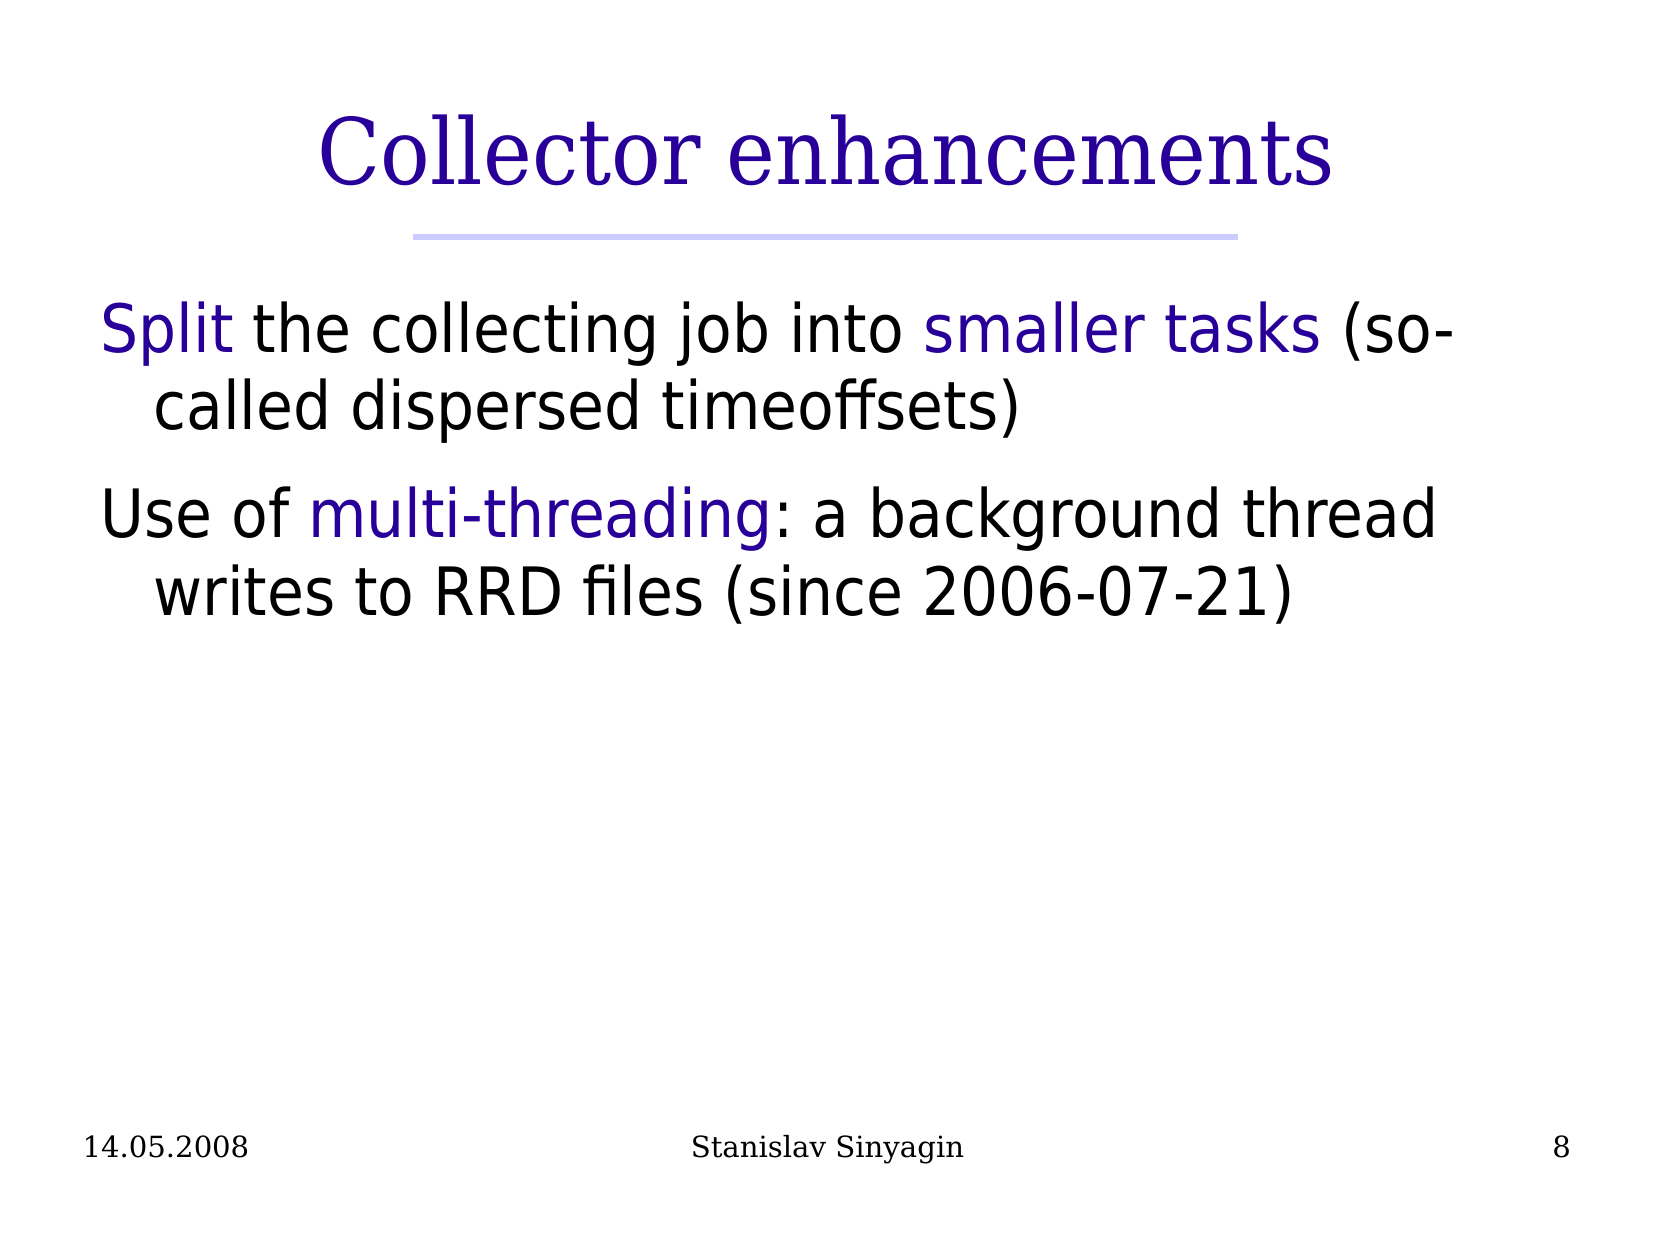

# Collector enhancements
Split the collecting job into smaller tasks (so-called dispersed timeoffsets)
Use of multi-threading: a background thread writes to RRD files (since 2006-07-21)
14.05.2008
Stanislav Sinyagin
8